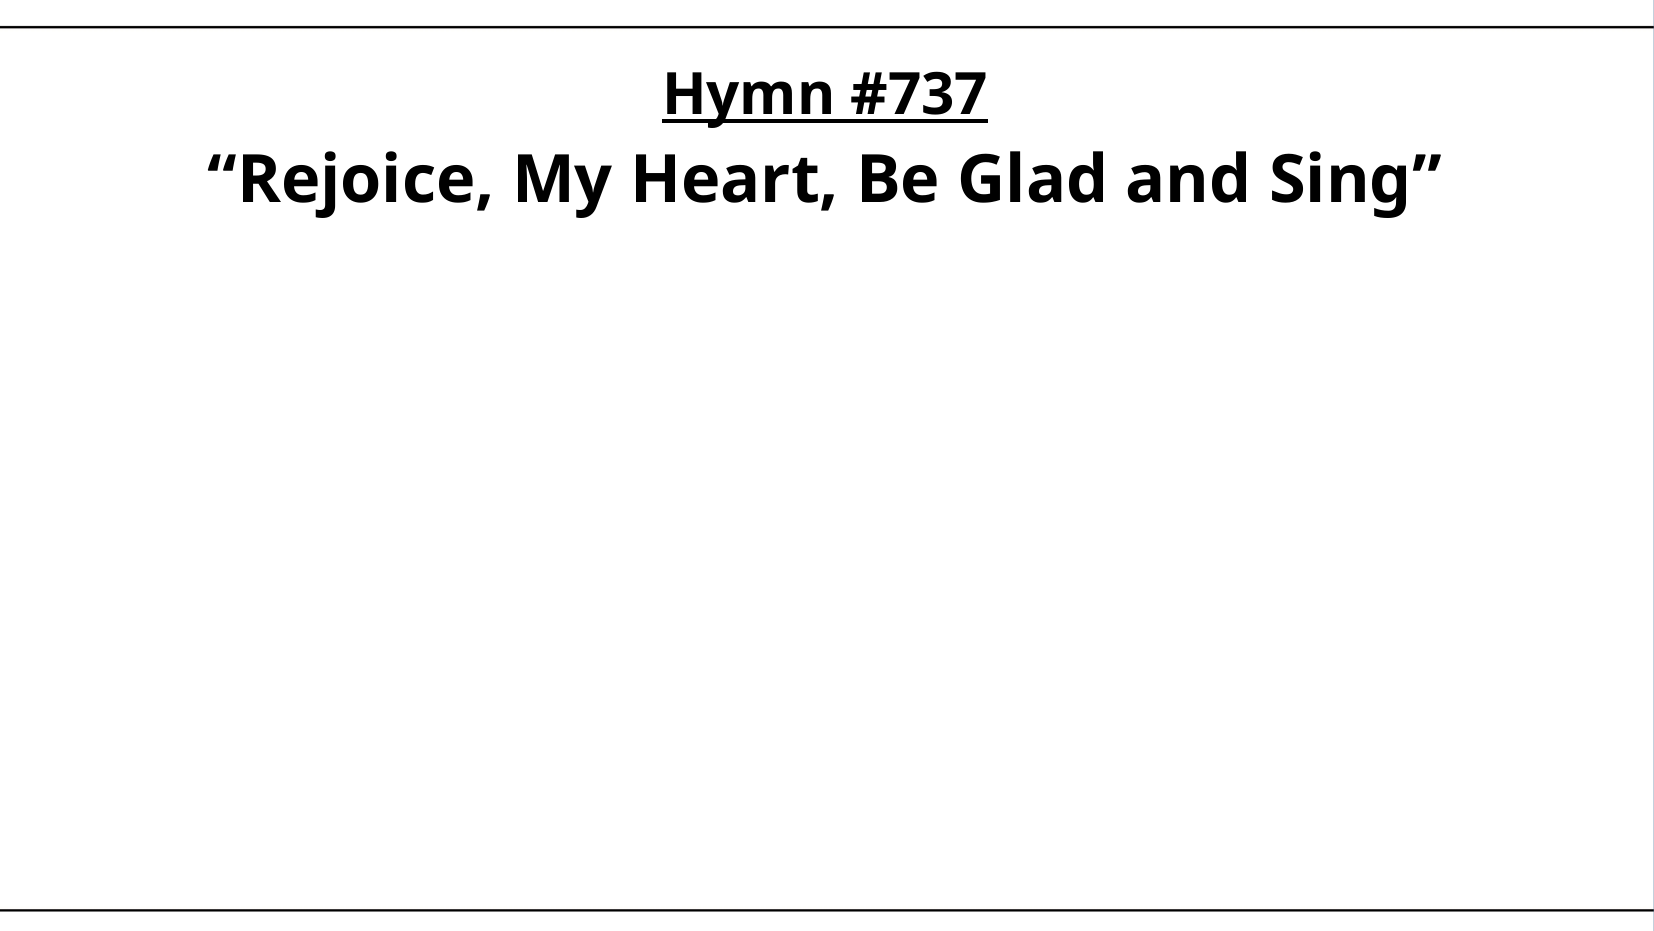

Hymn #737
“Rejoice, My Heart, Be Glad and Sing”